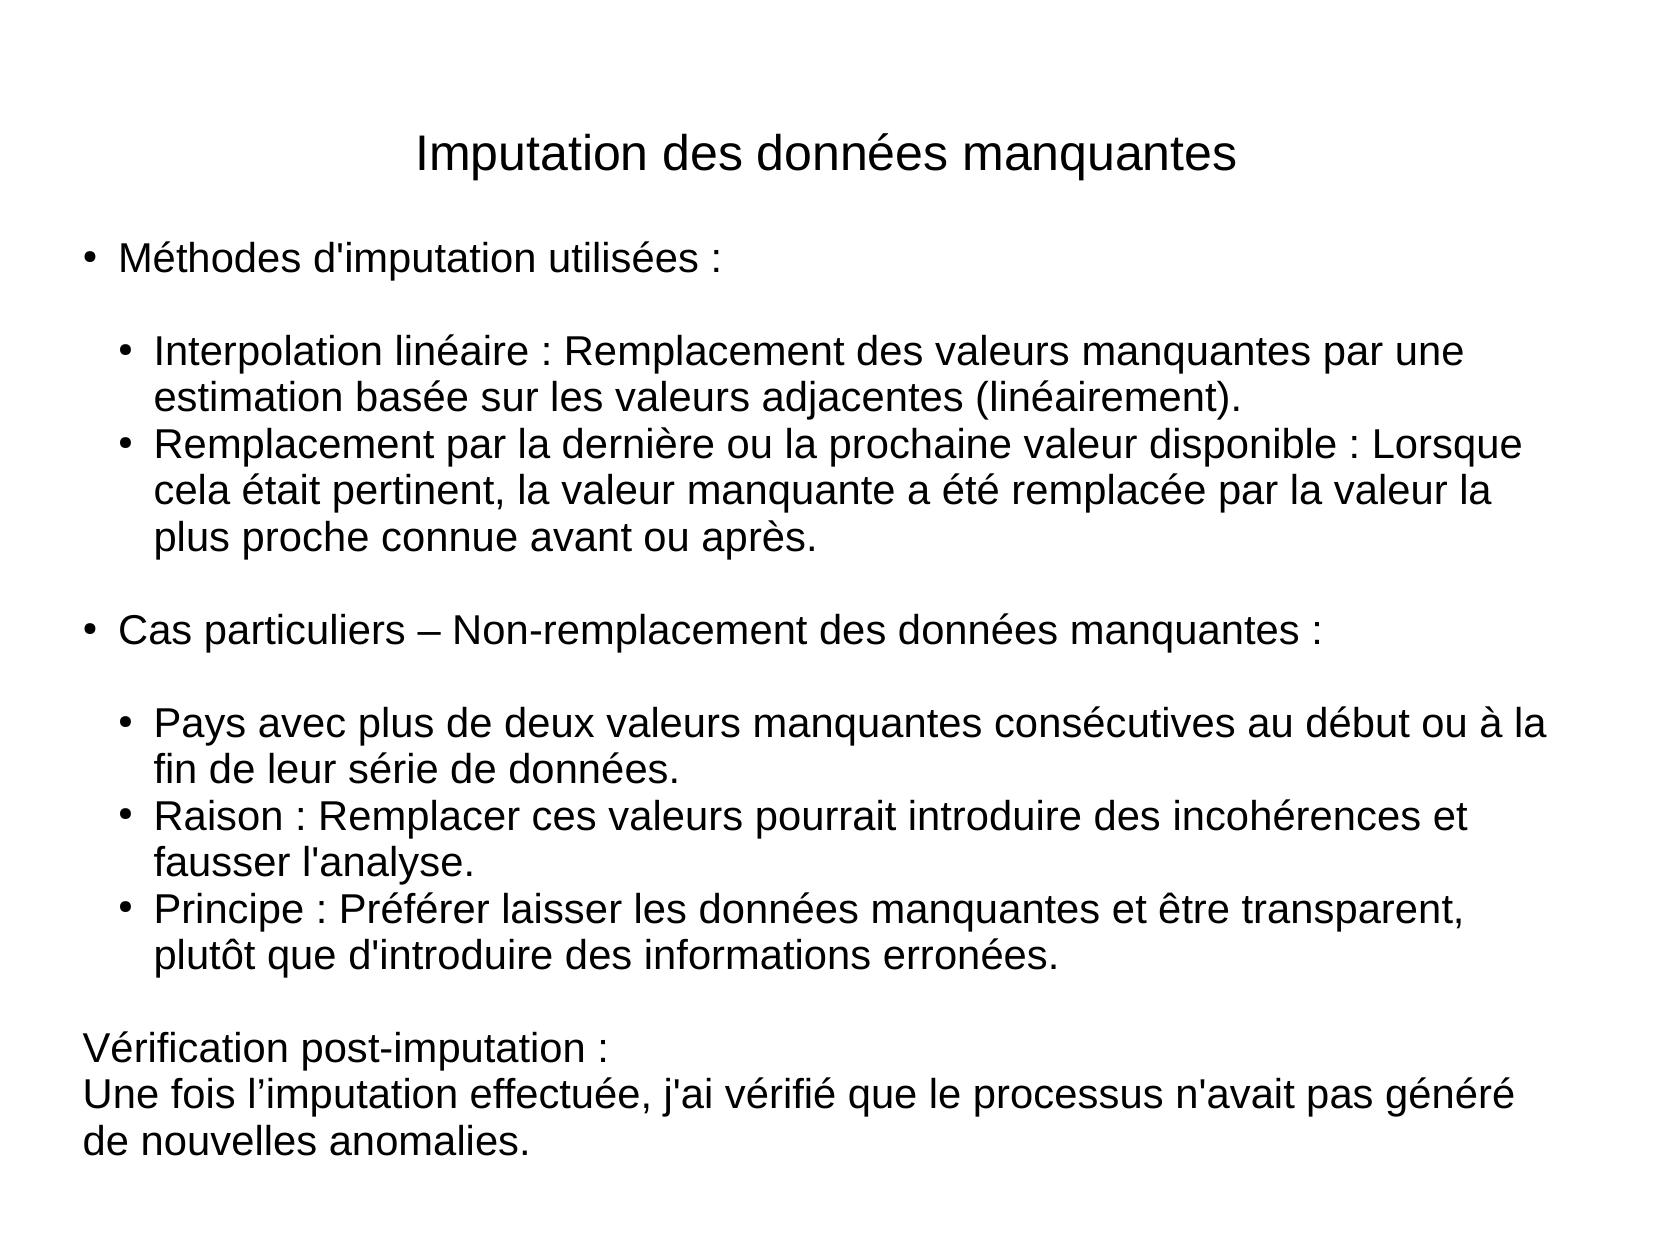

# Imputation des données manquantes
Méthodes d'imputation utilisées :
Interpolation linéaire : Remplacement des valeurs manquantes par une estimation basée sur les valeurs adjacentes (linéairement).
Remplacement par la dernière ou la prochaine valeur disponible : Lorsque cela était pertinent, la valeur manquante a été remplacée par la valeur la plus proche connue avant ou après.
Cas particuliers – Non-remplacement des données manquantes :
Pays avec plus de deux valeurs manquantes consécutives au début ou à la fin de leur série de données.
Raison : Remplacer ces valeurs pourrait introduire des incohérences et fausser l'analyse.
Principe : Préférer laisser les données manquantes et être transparent, plutôt que d'introduire des informations erronées.
Vérification post-imputation :
Une fois l’imputation effectuée, j'ai vérifié que le processus n'avait pas généré de nouvelles anomalies.